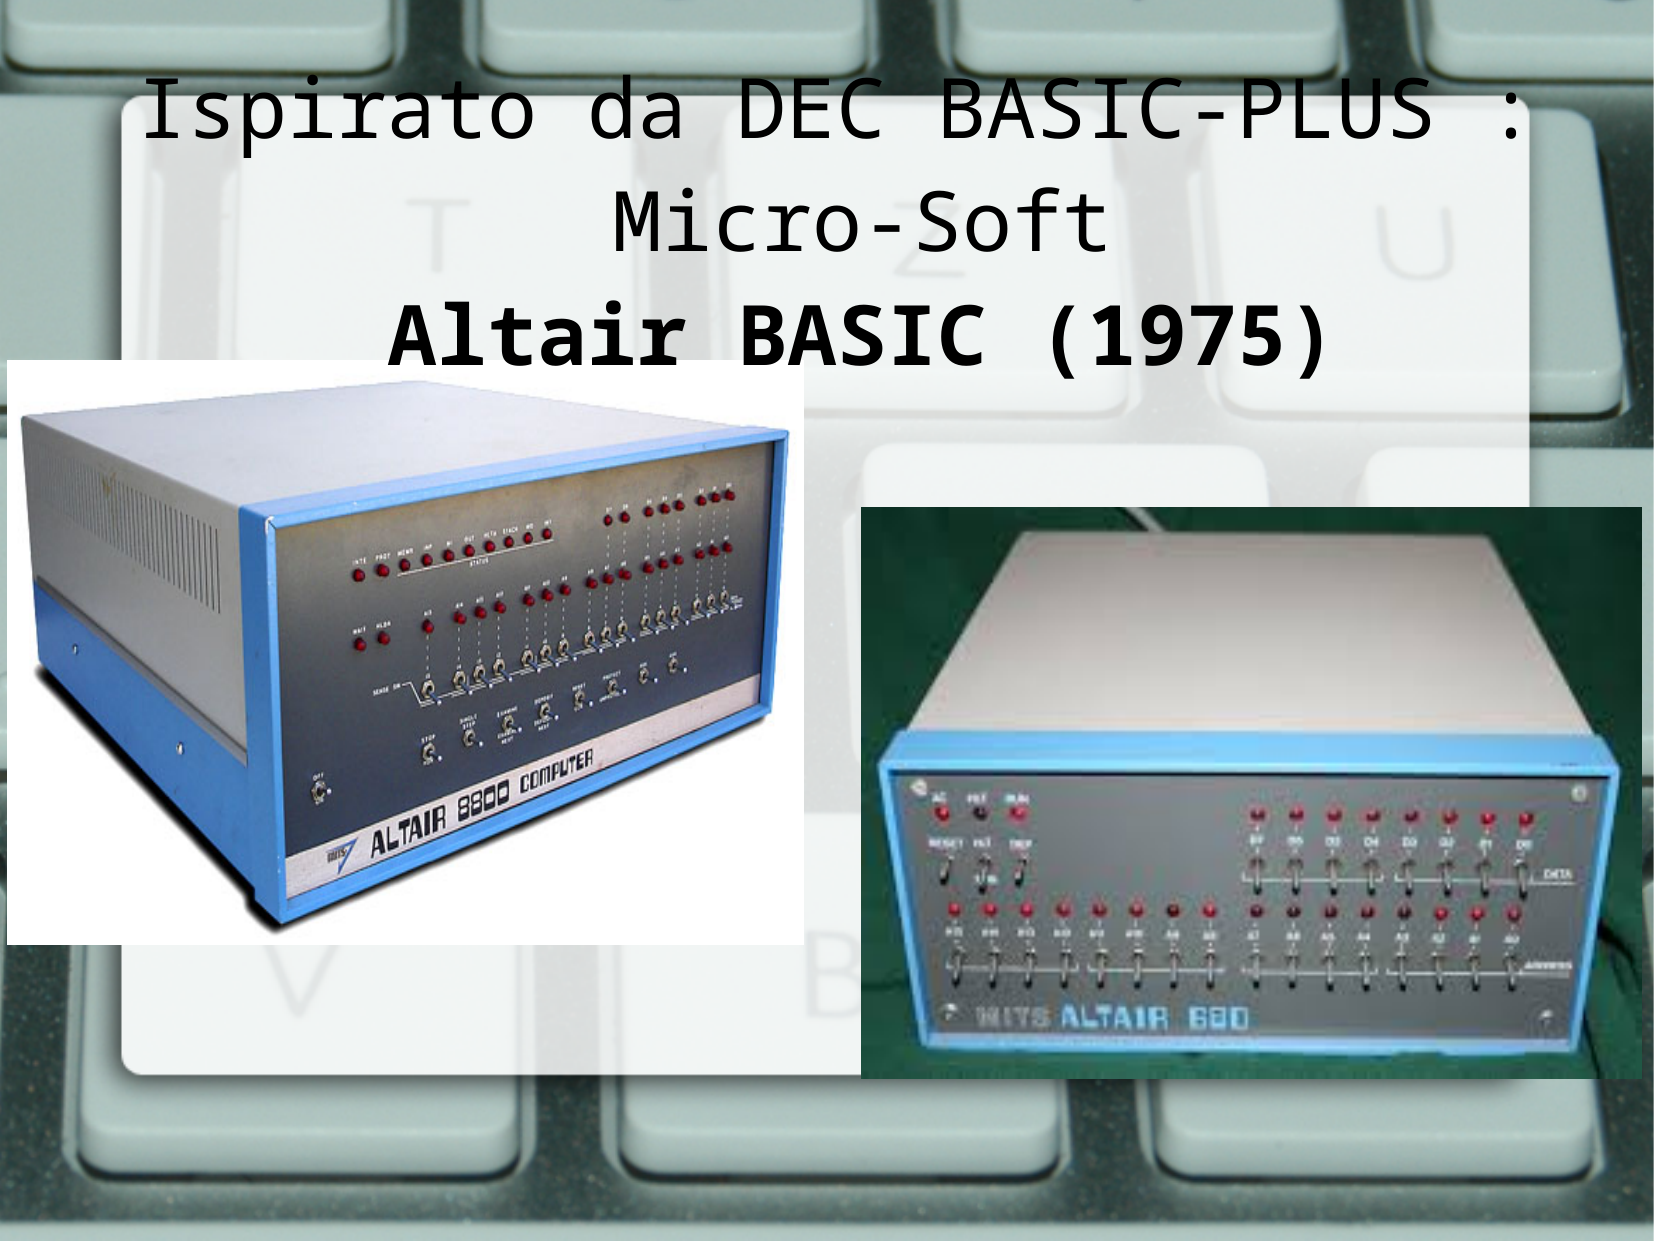

Ispirato da DEC BASIC-PLUS :
Micro-Soft
Altair BASIC (1975)
#